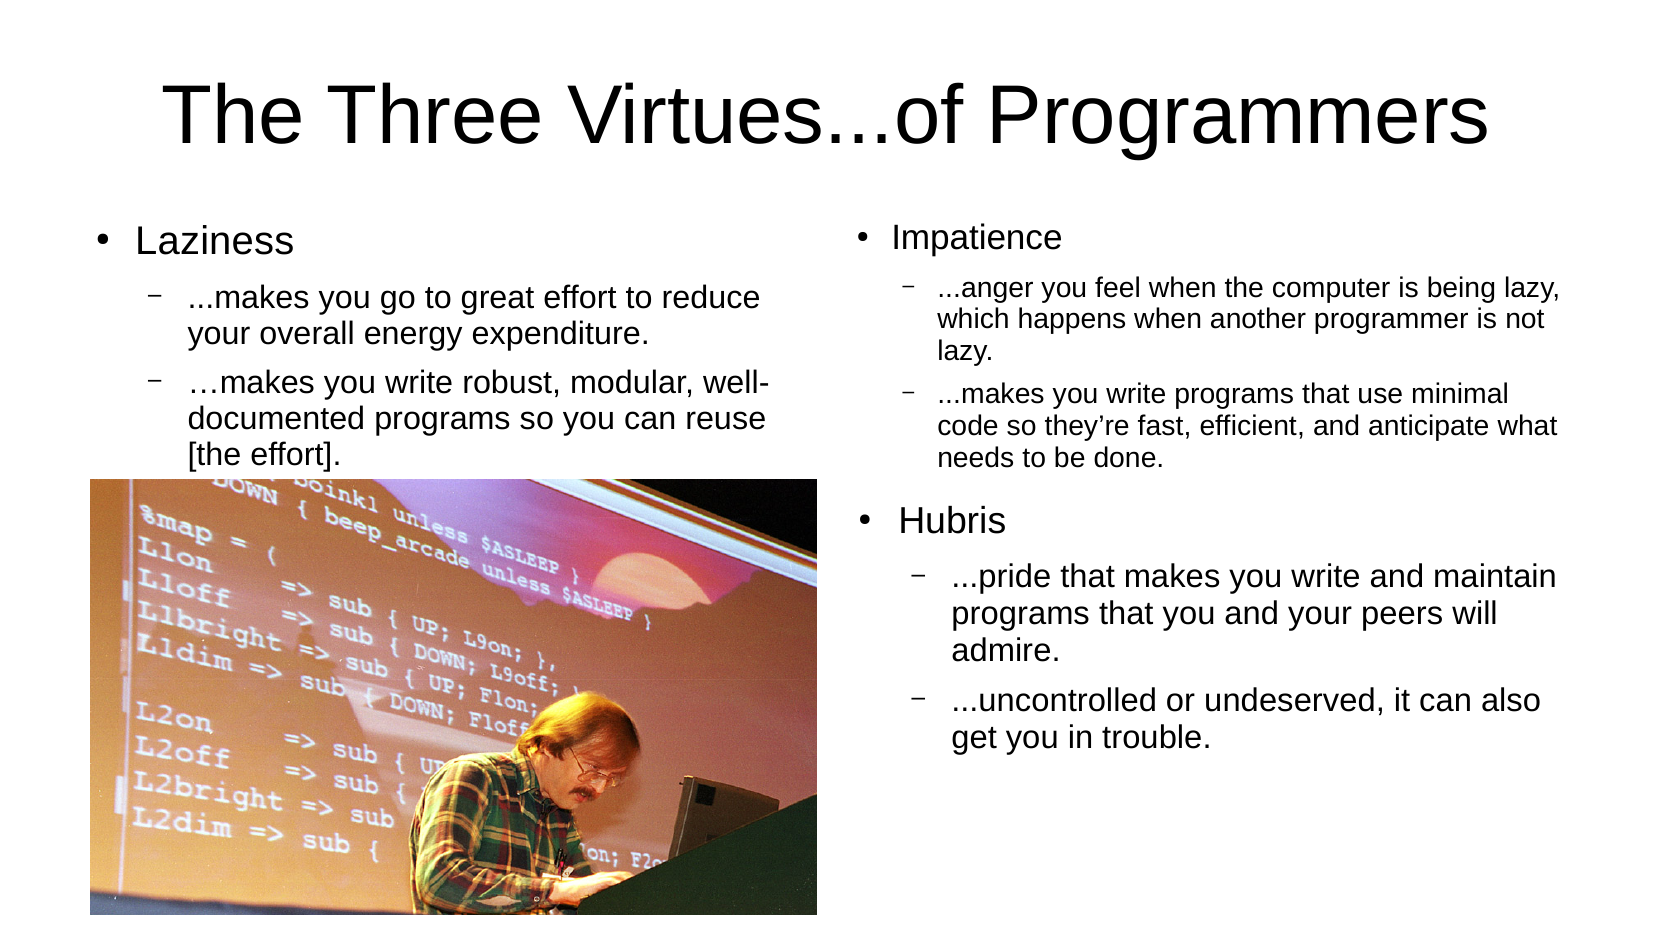

# The Three Virtues...of Programmers
Laziness
...makes you go to great effort to reduce your overall energy expenditure.
…makes you write robust, modular, well-documented programs so you can reuse [the effort].
Impatience
...anger you feel when the computer is being lazy, which happens when another programmer is not lazy.
...makes you write programs that use minimal code so they’re fast, efficient, and anticipate what needs to be done.
Hubris
...pride that makes you write and maintain programs that you and your peers will admire.
...uncontrolled or undeserved, it can also get you in trouble.